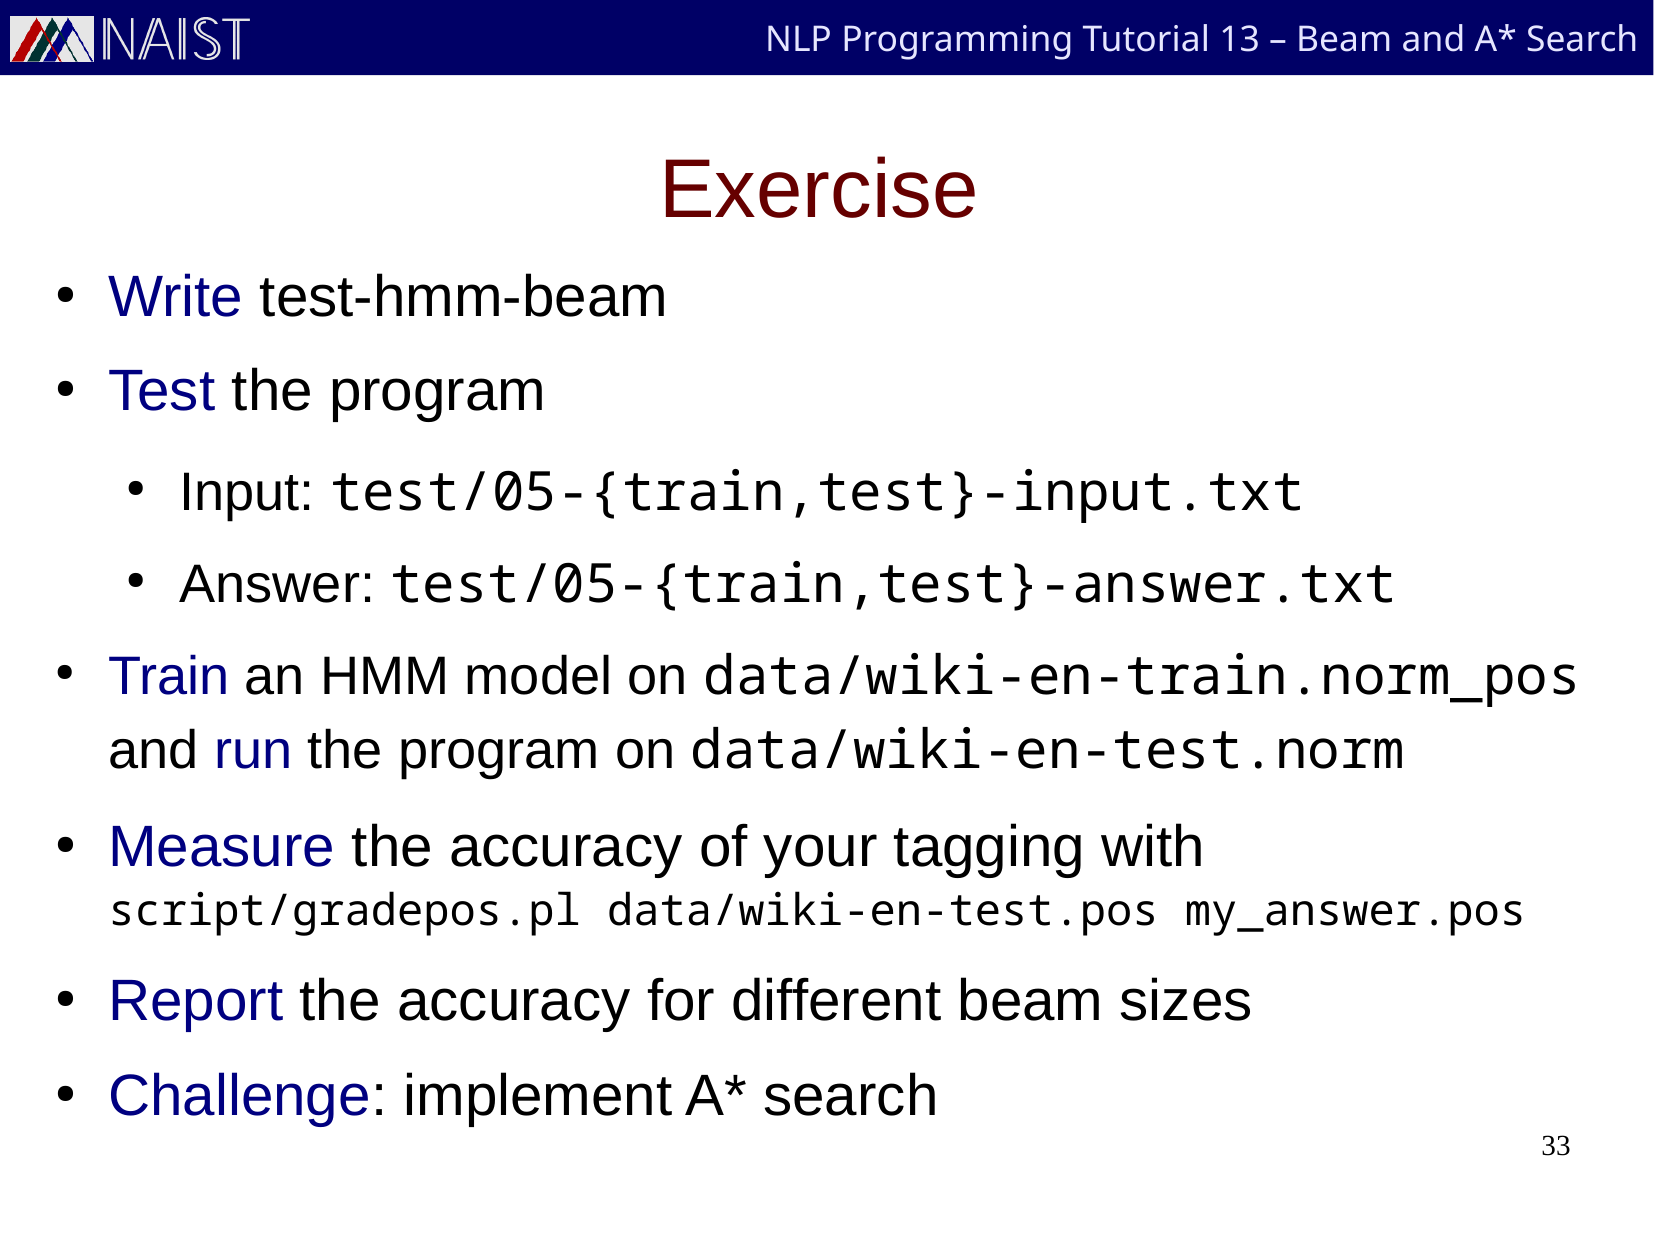

# Exercise
Write test-hmm-beam
Test the program
Input: test/05-{train,test}-input.txt
Answer: test/05-{train,test}-answer.txt
Train an HMM model on data/wiki-en-train.norm_pos and run the program on data/wiki-en-test.norm
Measure the accuracy of your tagging with
script/gradepos.pl data/wiki-en-test.pos my_answer.pos
Report the accuracy for different beam sizes
Challenge: implement A* search
33